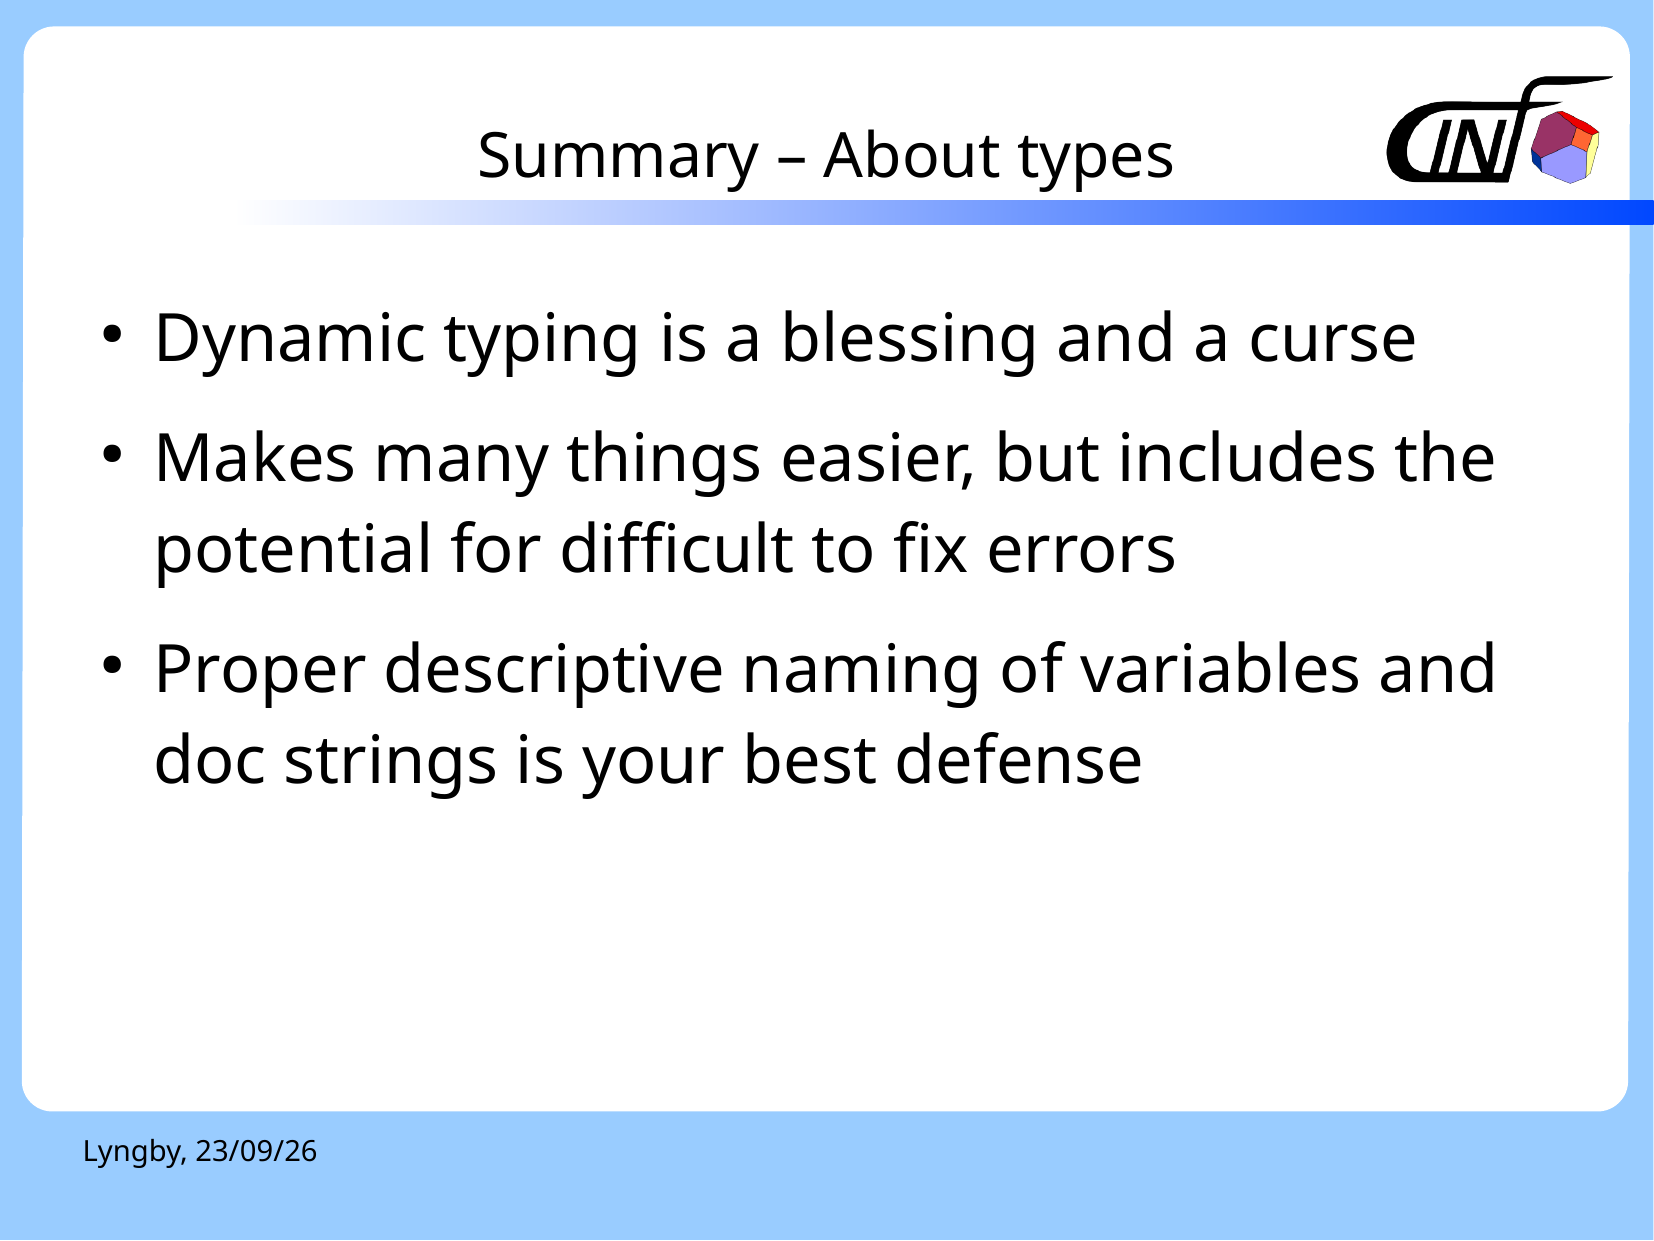

# Summary – About types
Dynamic typing is a blessing and a curse
Makes many things easier, but includes the potential for difficult to fix errors
Proper descriptive naming of variables and doc strings is your best defense